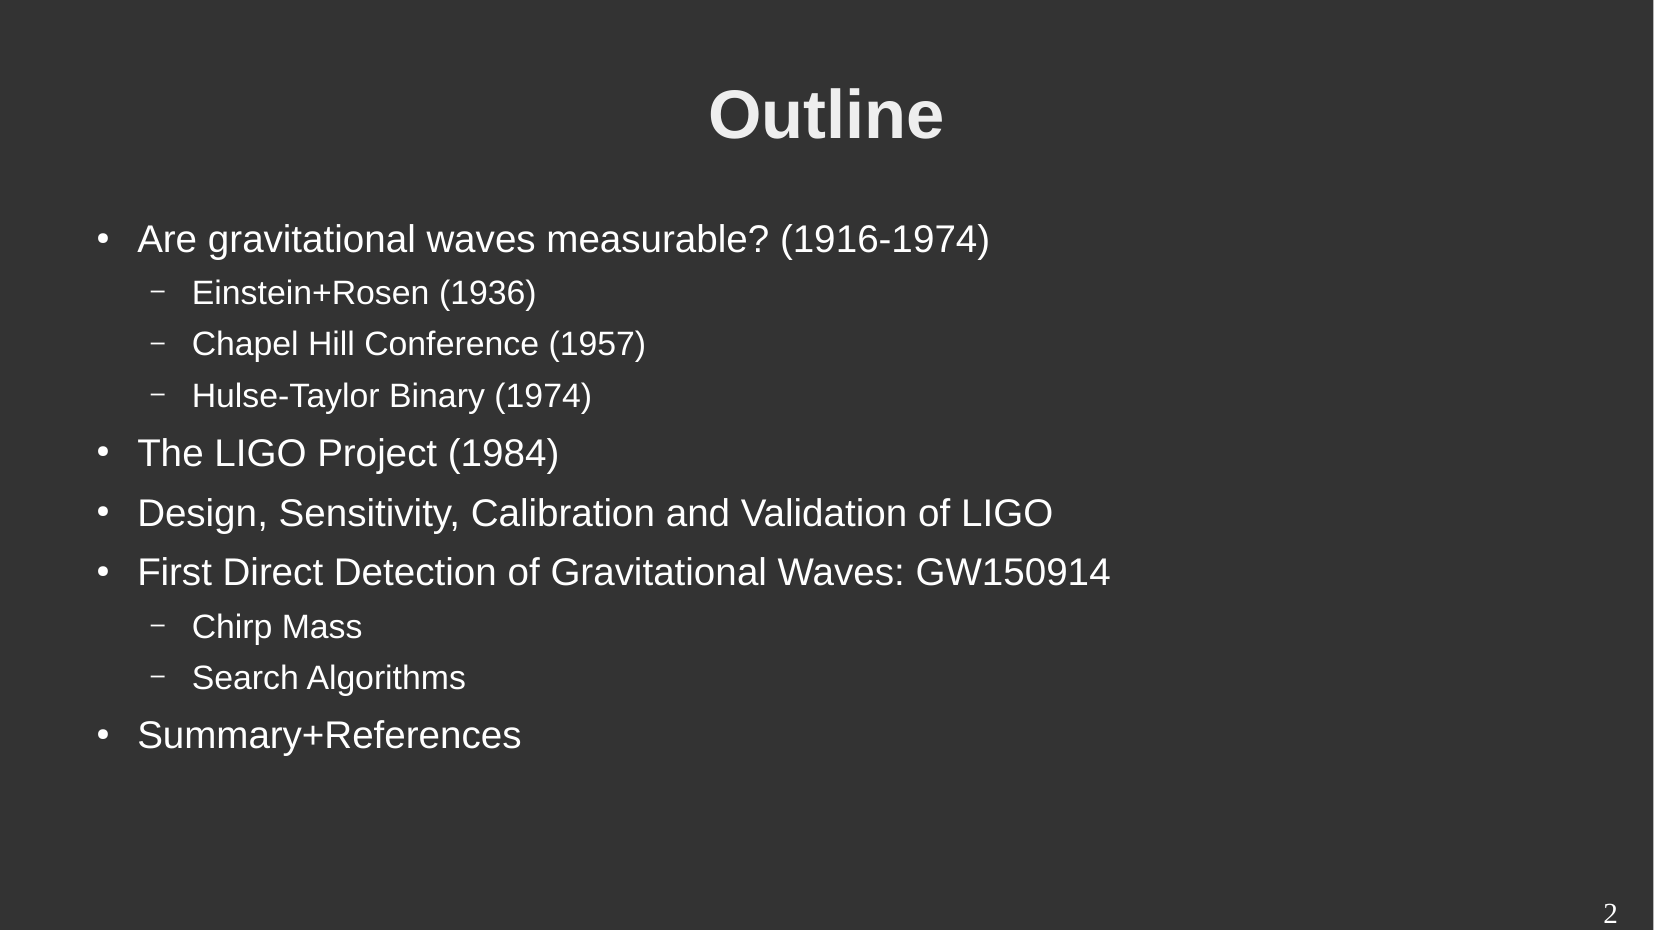

# Outline
Are gravitational waves measurable? (1916-1974)
Einstein+Rosen (1936)
Chapel Hill Conference (1957)
Hulse-Taylor Binary (1974)
The LIGO Project (1984)
Design, Sensitivity, Calibration and Validation of LIGO
First Direct Detection of Gravitational Waves: GW150914
Chirp Mass
Search Algorithms
Summary+References